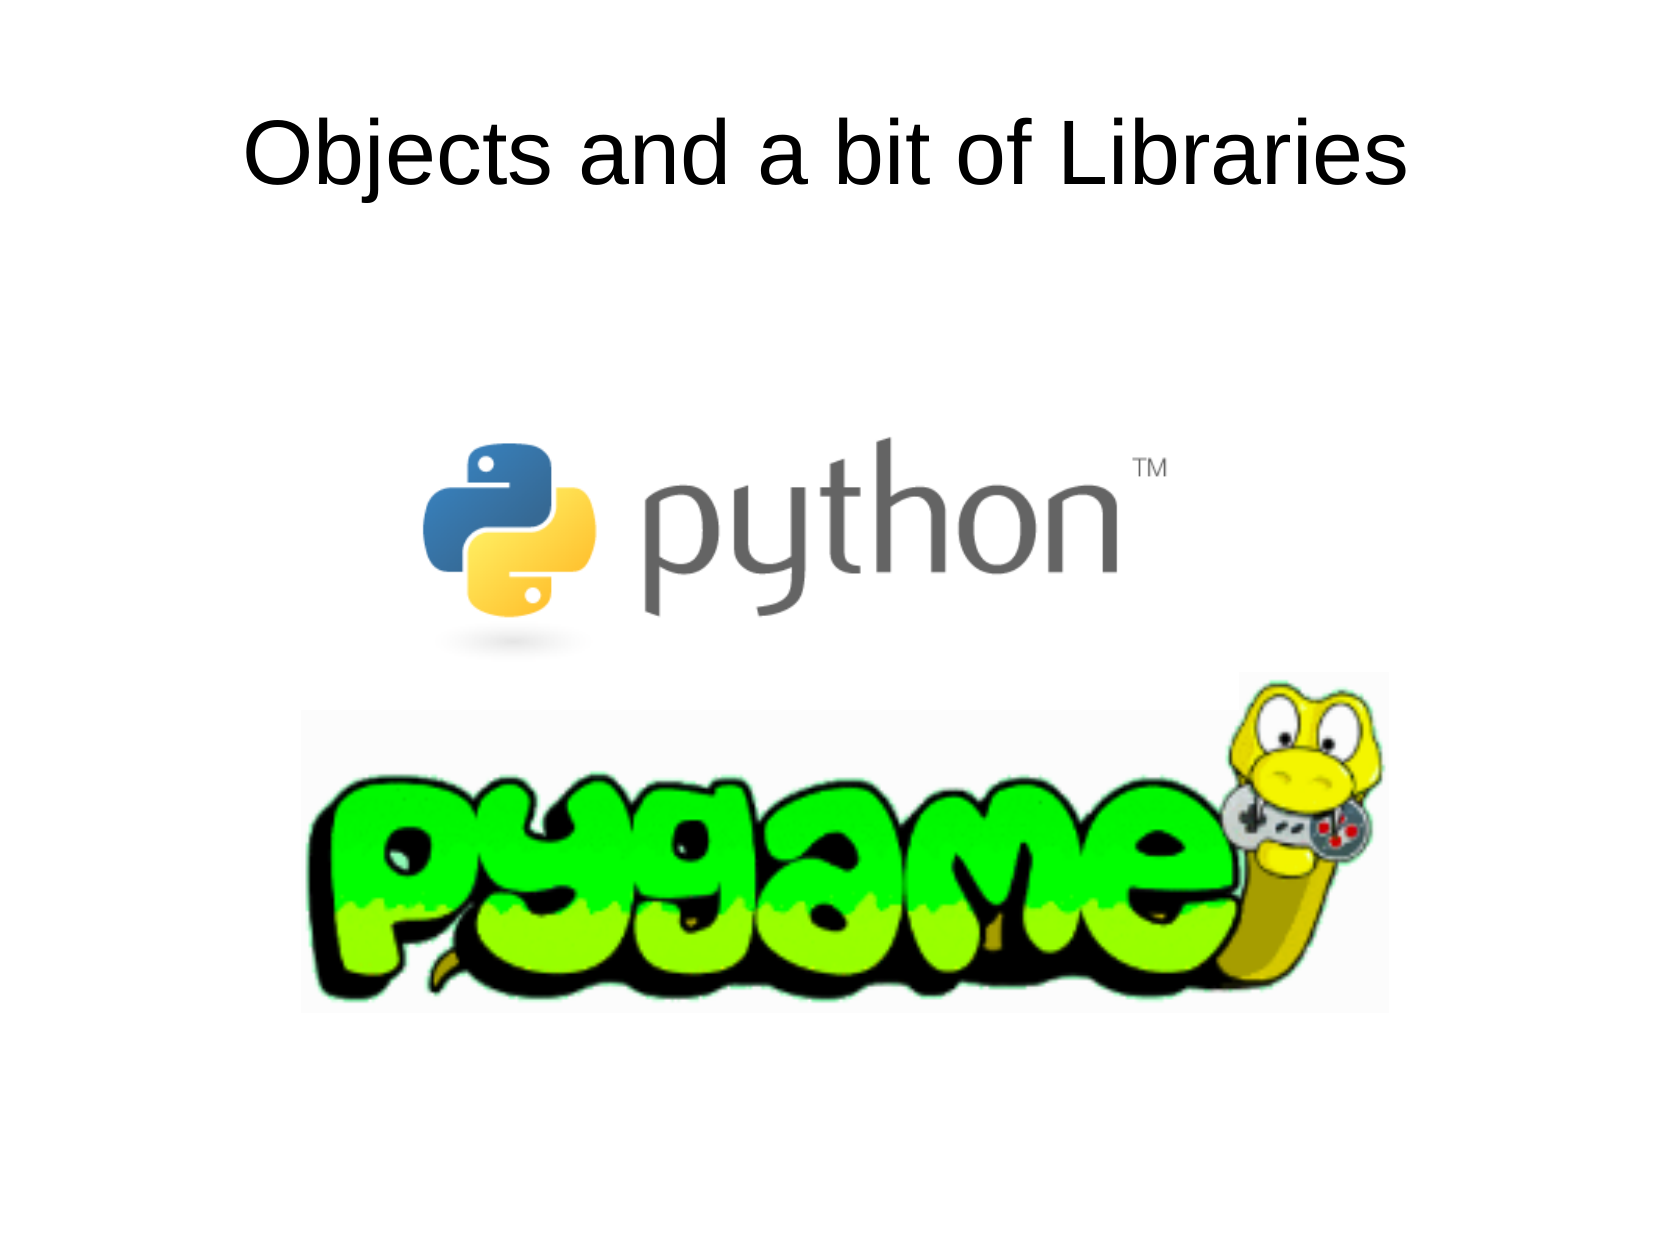

# Objects and a bit of Libraries